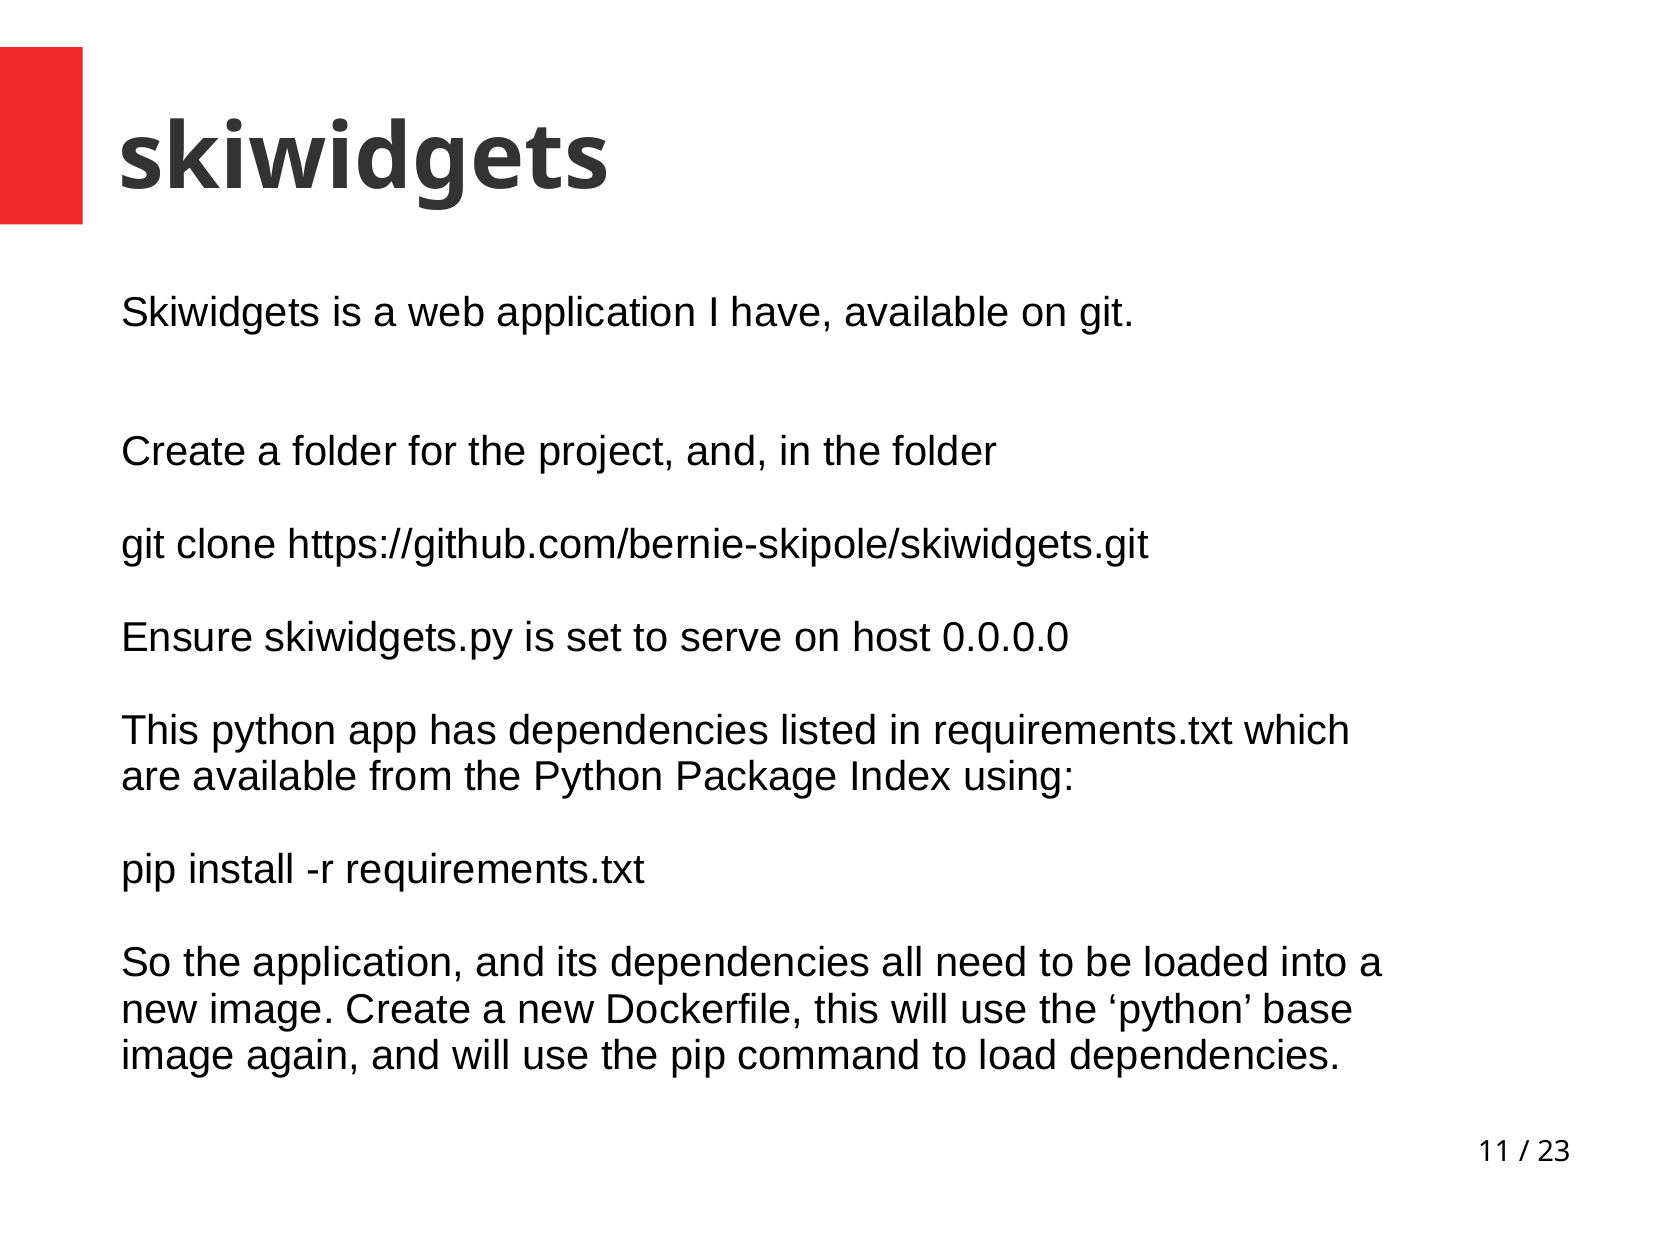

# skiwidgets
Skiwidgets is a web application I have, available on git.
Create a folder for the project, and, in the folder
git clone https://github.com/bernie-skipole/skiwidgets.git
Ensure skiwidgets.py is set to serve on host 0.0.0.0
This python app has dependencies listed in requirements.txt which are available from the Python Package Index using:
pip install -r requirements.txt
So the application, and its dependencies all need to be loaded into a new image. Create a new Dockerfile, this will use the ‘python’ base image again, and will use the pip command to load dependencies.
11